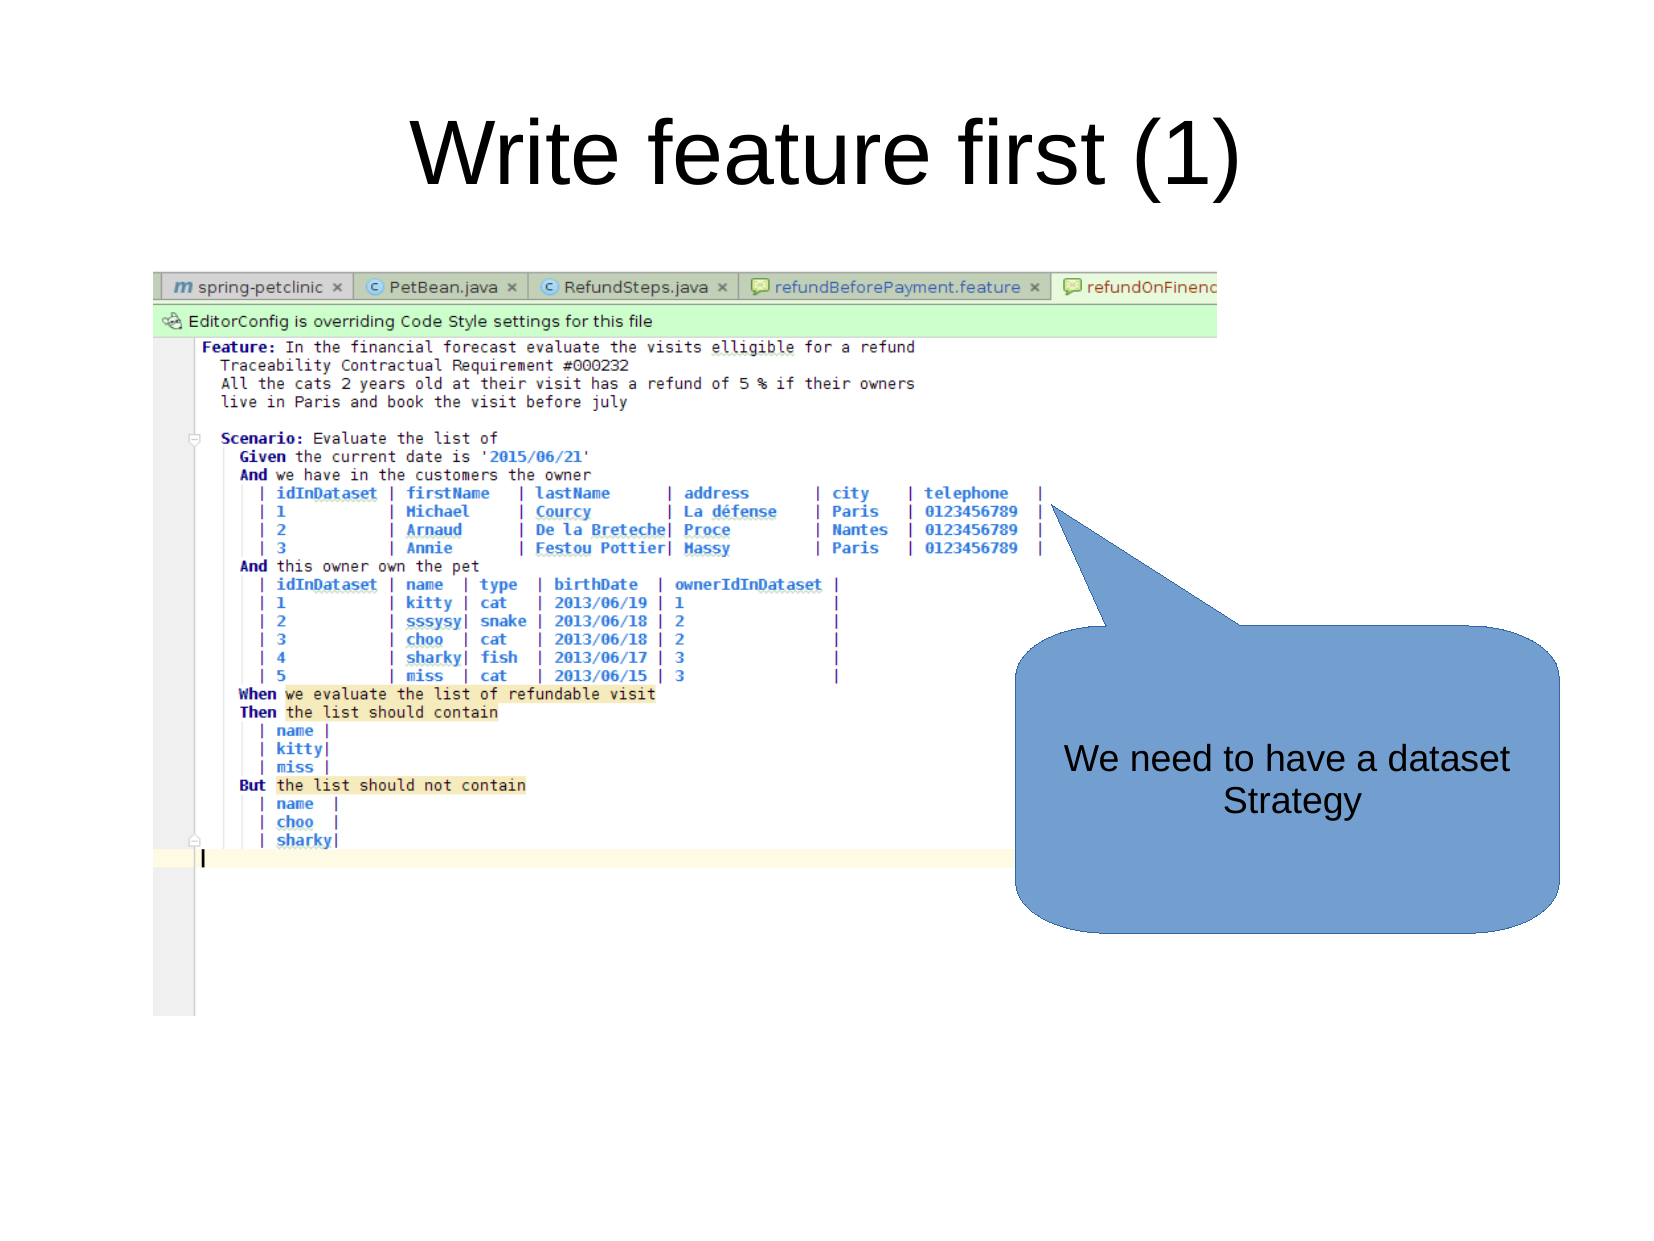

# Write feature first (1)
We need to have a dataset
 Strategy